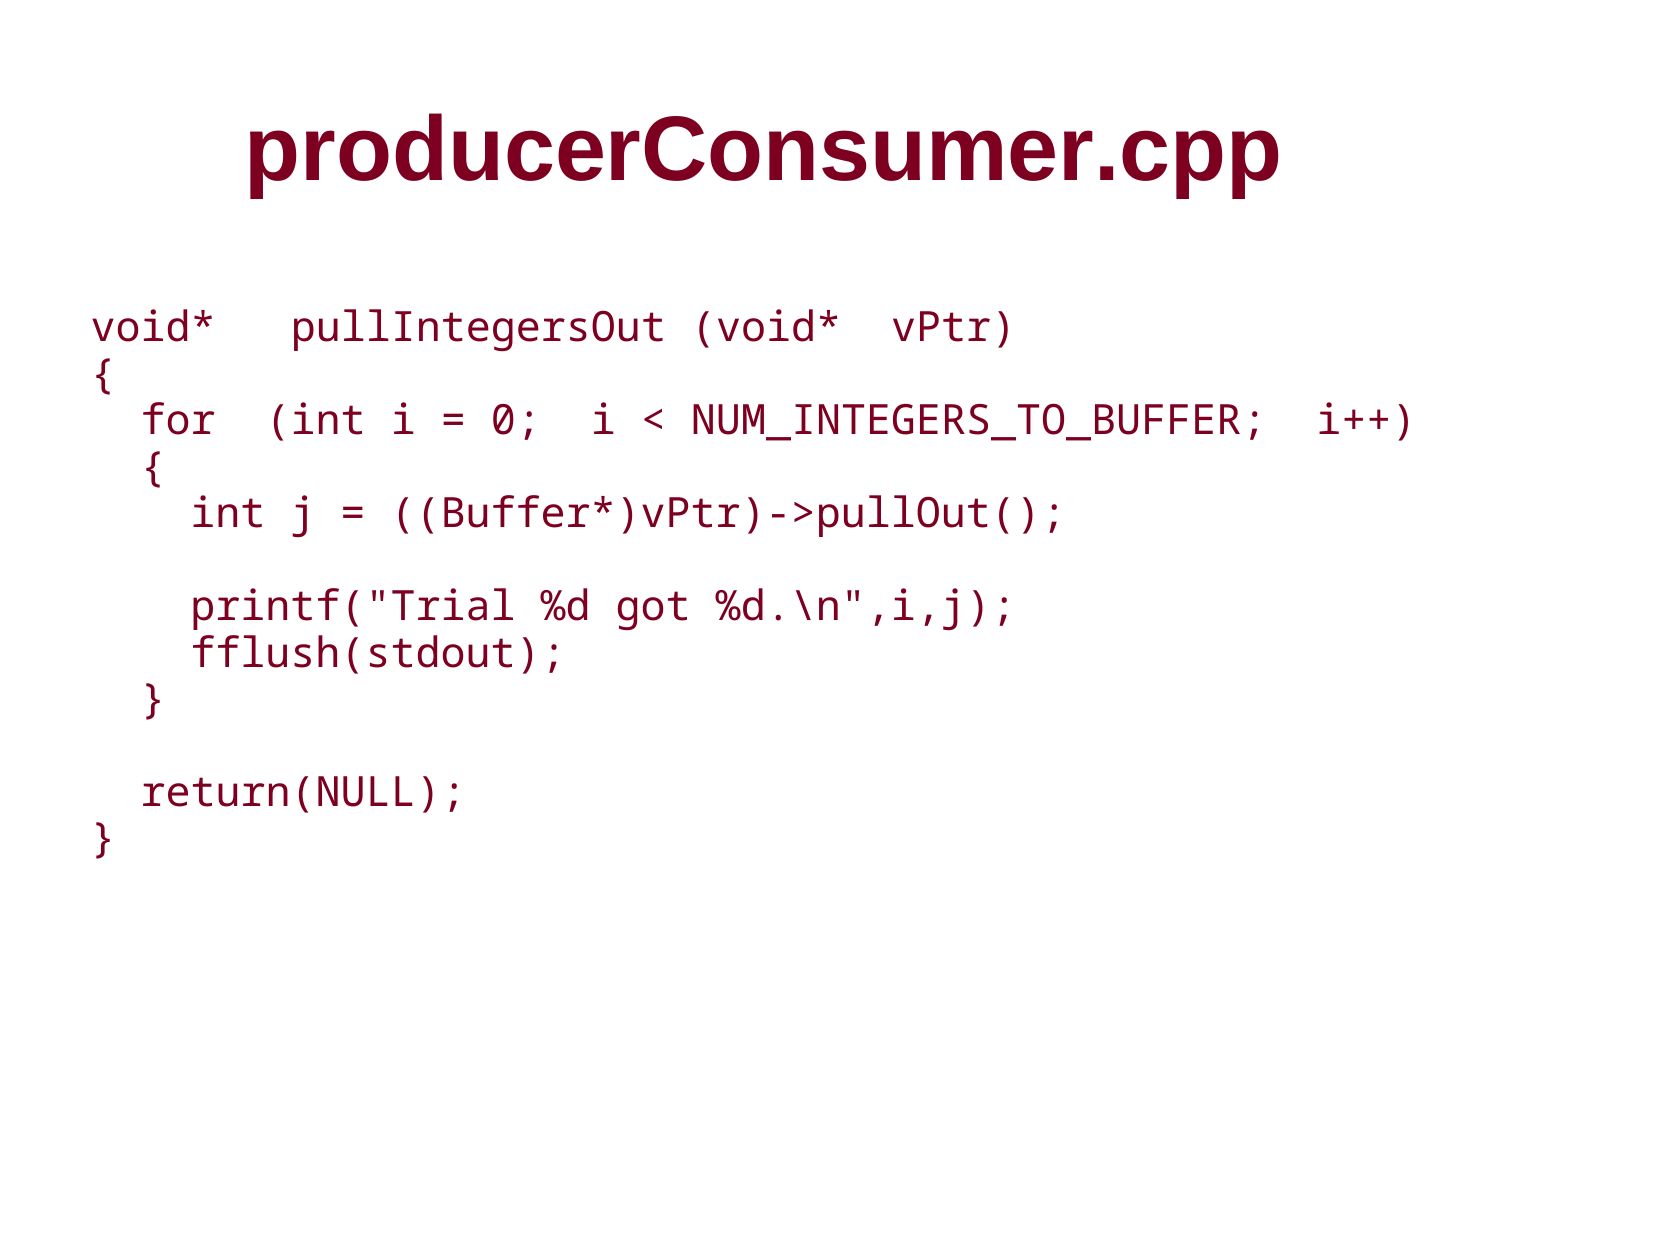

# producerConsumer.cpp
void* pullIntegersOut (void* vPtr)
{
 for (int i = 0; i < NUM_INTEGERS_TO_BUFFER; i++)
 {
 int j = ((Buffer*)vPtr)->pullOut();
 printf("Trial %d got %d.\n",i,j);
 fflush(stdout);
 }
 return(NULL);
}